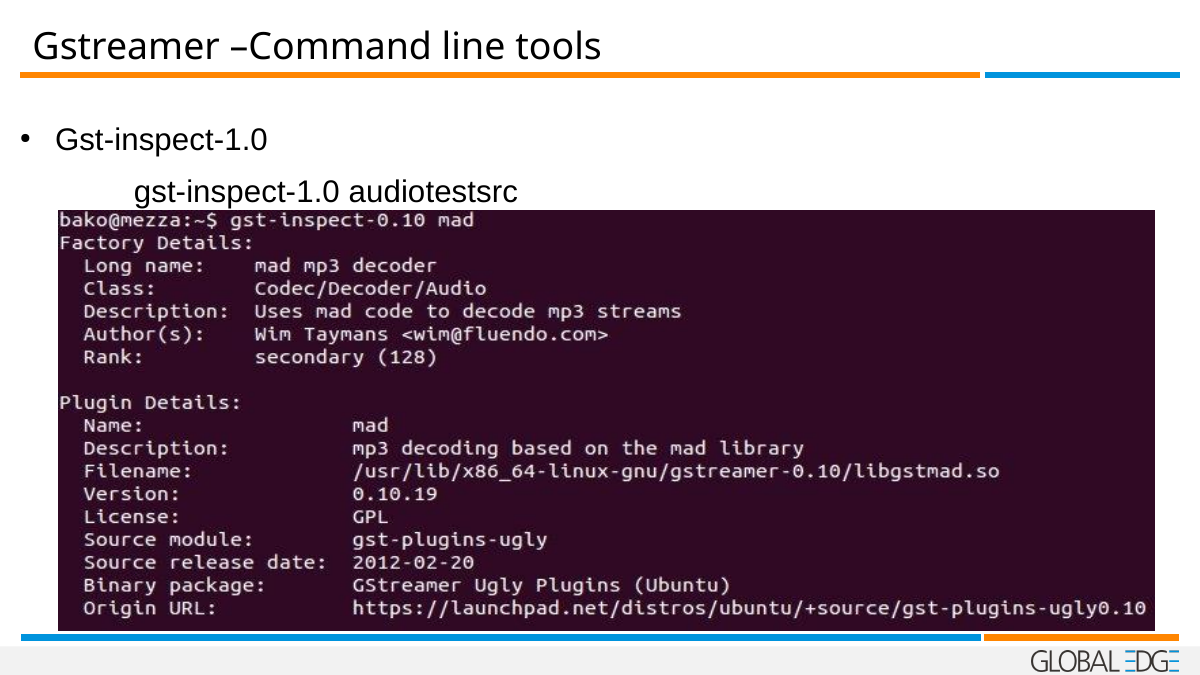

# Gstreamer –Command line tools
Gst-inspect-1.0
 gst-inspect-1.0 audiotestsrc